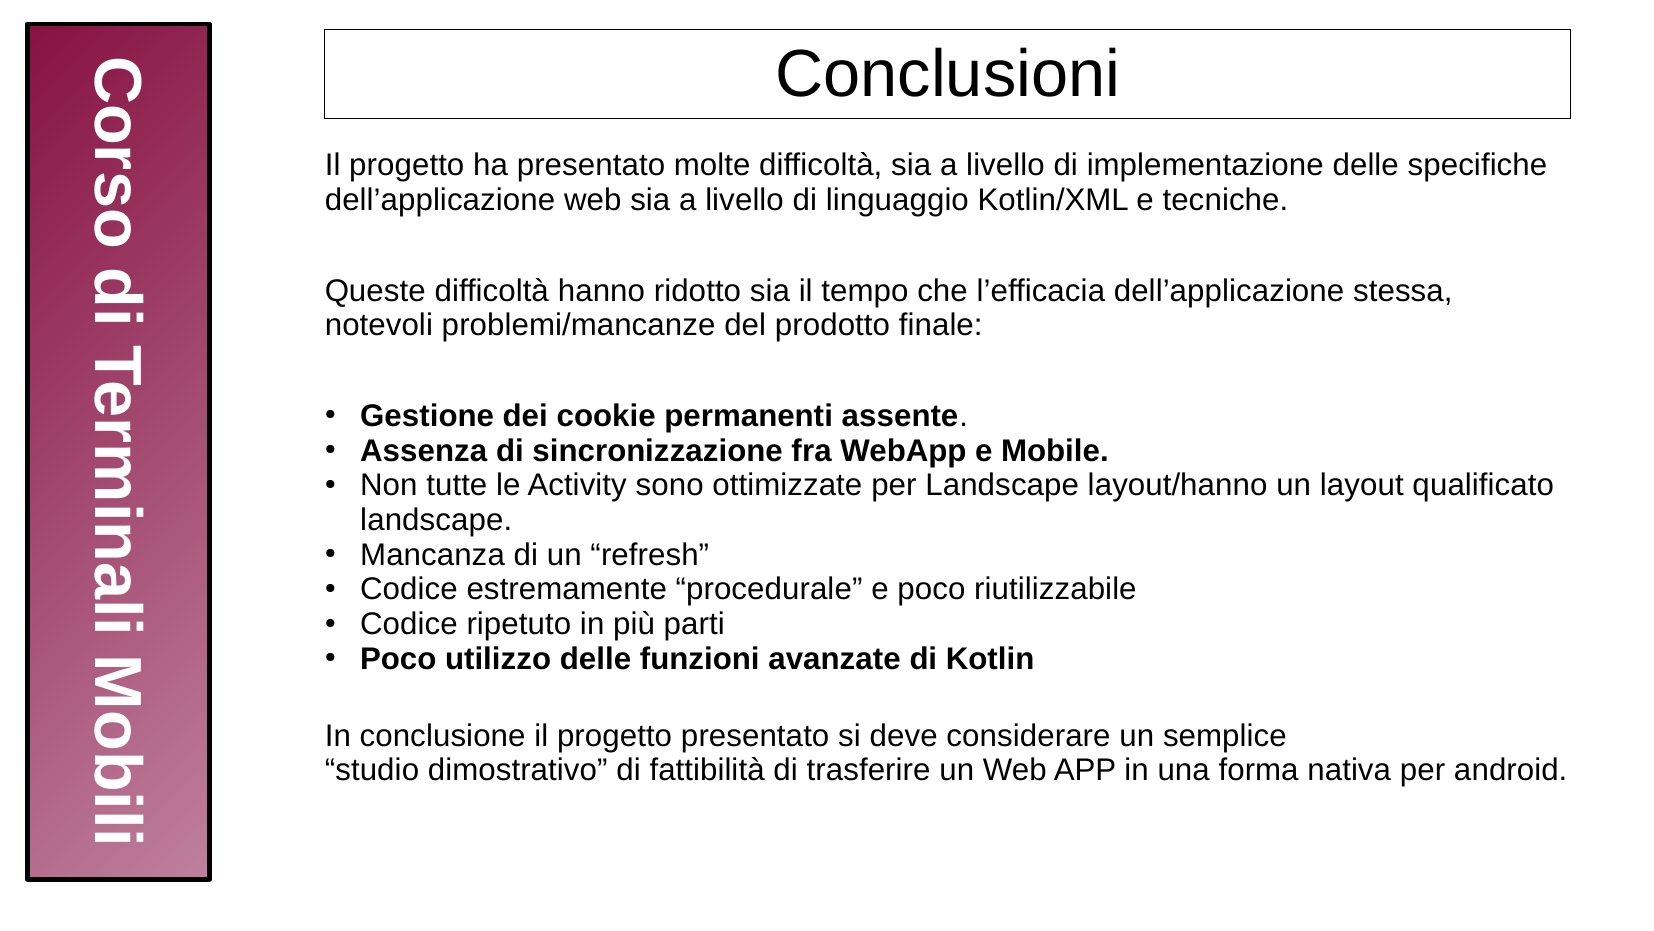

Conclusioni
Il progetto ha presentato molte difficoltà, sia a livello di implementazione delle specifiche dell’applicazione web sia a livello di linguaggio Kotlin/XML e tecniche.
Queste difficoltà hanno ridotto sia il tempo che l’efficacia dell’applicazione stessa, notevoli problemi/mancanze del prodotto finale:
Gestione dei cookie permanenti assente.
Assenza di sincronizzazione fra WebApp e Mobile.
Non tutte le Activity sono ottimizzate per Landscape layout/hanno un layout qualificato landscape.
Mancanza di un “refresh”
Codice estremamente “procedurale” e poco riutilizzabile
Codice ripetuto in più parti
Poco utilizzo delle funzioni avanzate di Kotlin
In conclusione il progetto presentato si deve considerare un semplice
“studio dimostrativo” di fattibilità di trasferire un Web APP in una forma nativa per android.
# Corso di Terminali Mobili